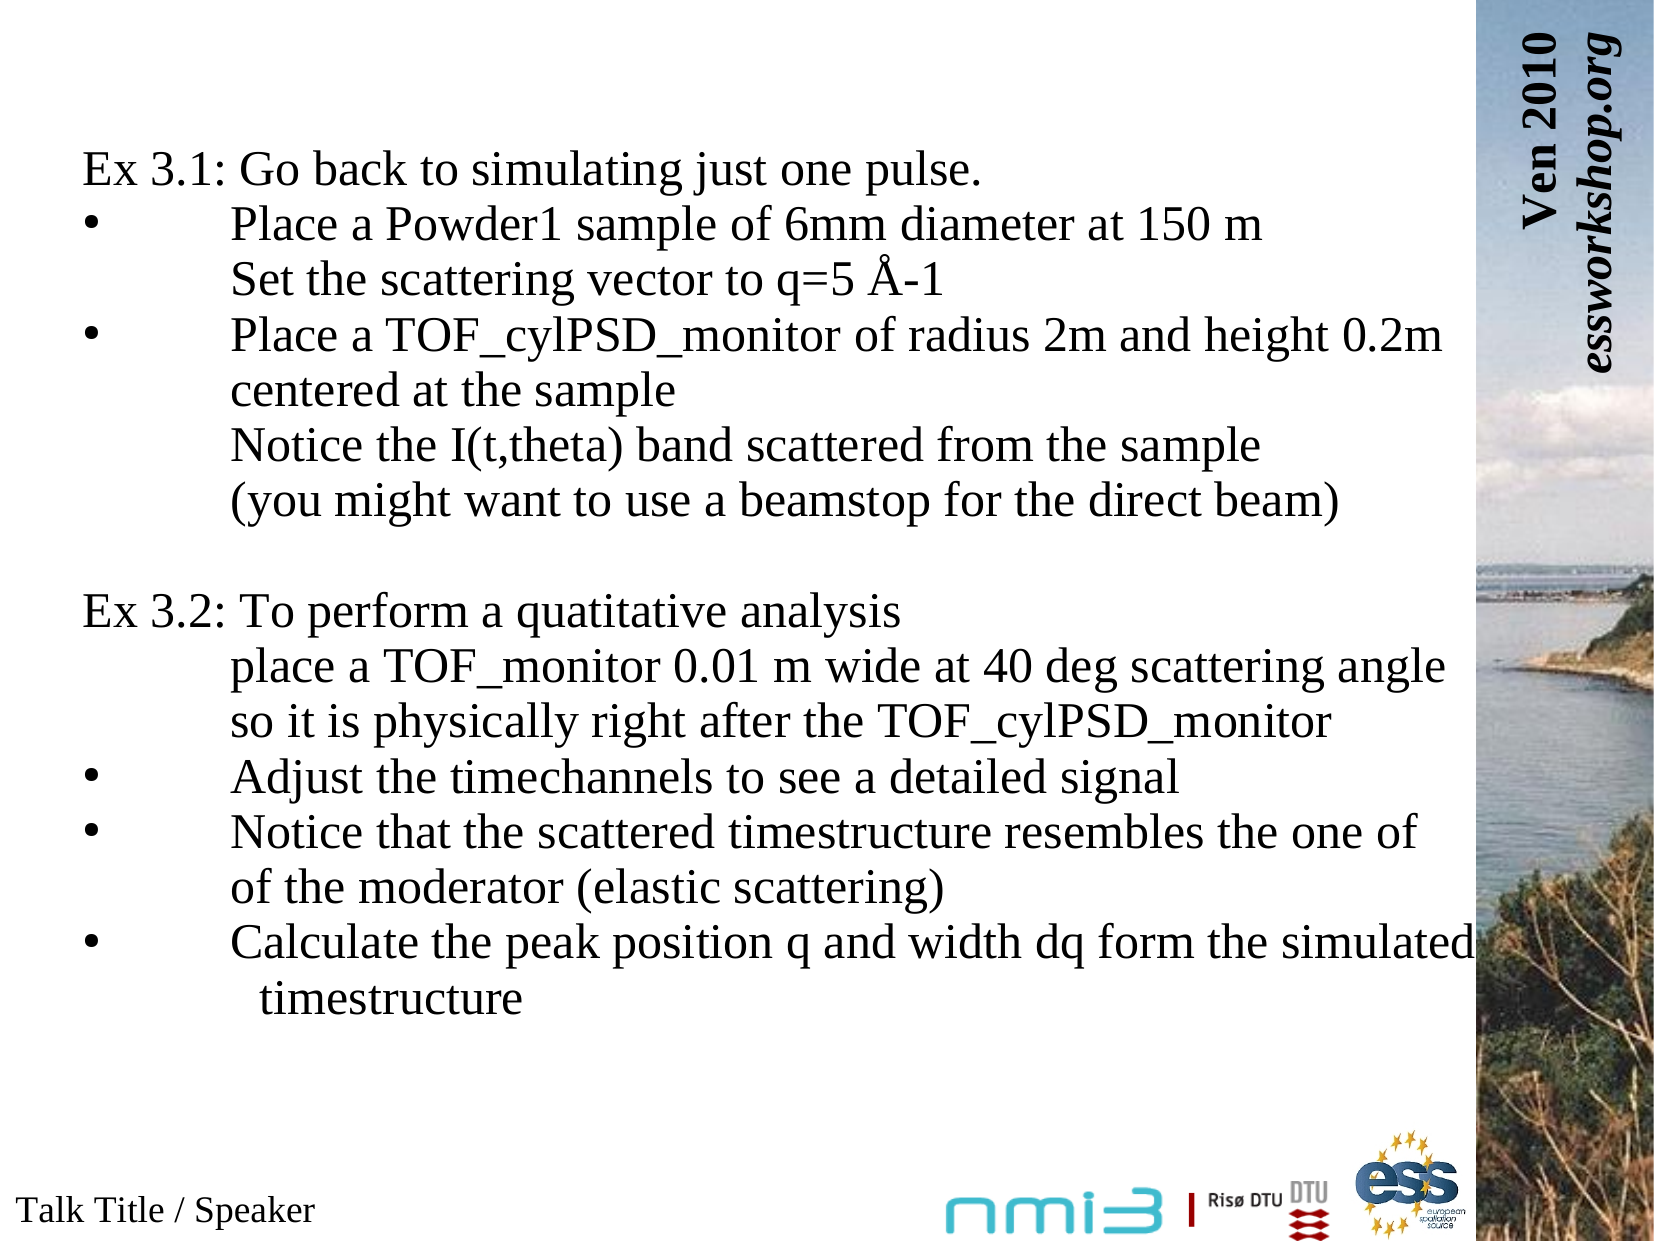

Ex 3.1: Go back to simulating just one pulse.
 		Place a Powder1 sample of 6mm diameter at 150 m
		Set the scattering vector to q=5 Å-1
		Place a TOF_cylPSD_monitor of radius 2m and height 0.2m
		centered at the sample
		Notice the I(t,theta) band scattered from the sample
		(you might want to use a beamstop for the direct beam)
Ex 3.2: To perform a quatitative analysis
		place a TOF_monitor 0.01 m wide at 40 deg scattering angle
		so it is physically right after the TOF_cylPSD_monitor
		Adjust the timechannels to see a detailed signal
		Notice that the scattered timestructure resembles the one of
		of the moderator (elastic scattering)
		Calculate the peak position q and width dq form the simulated
timestructure